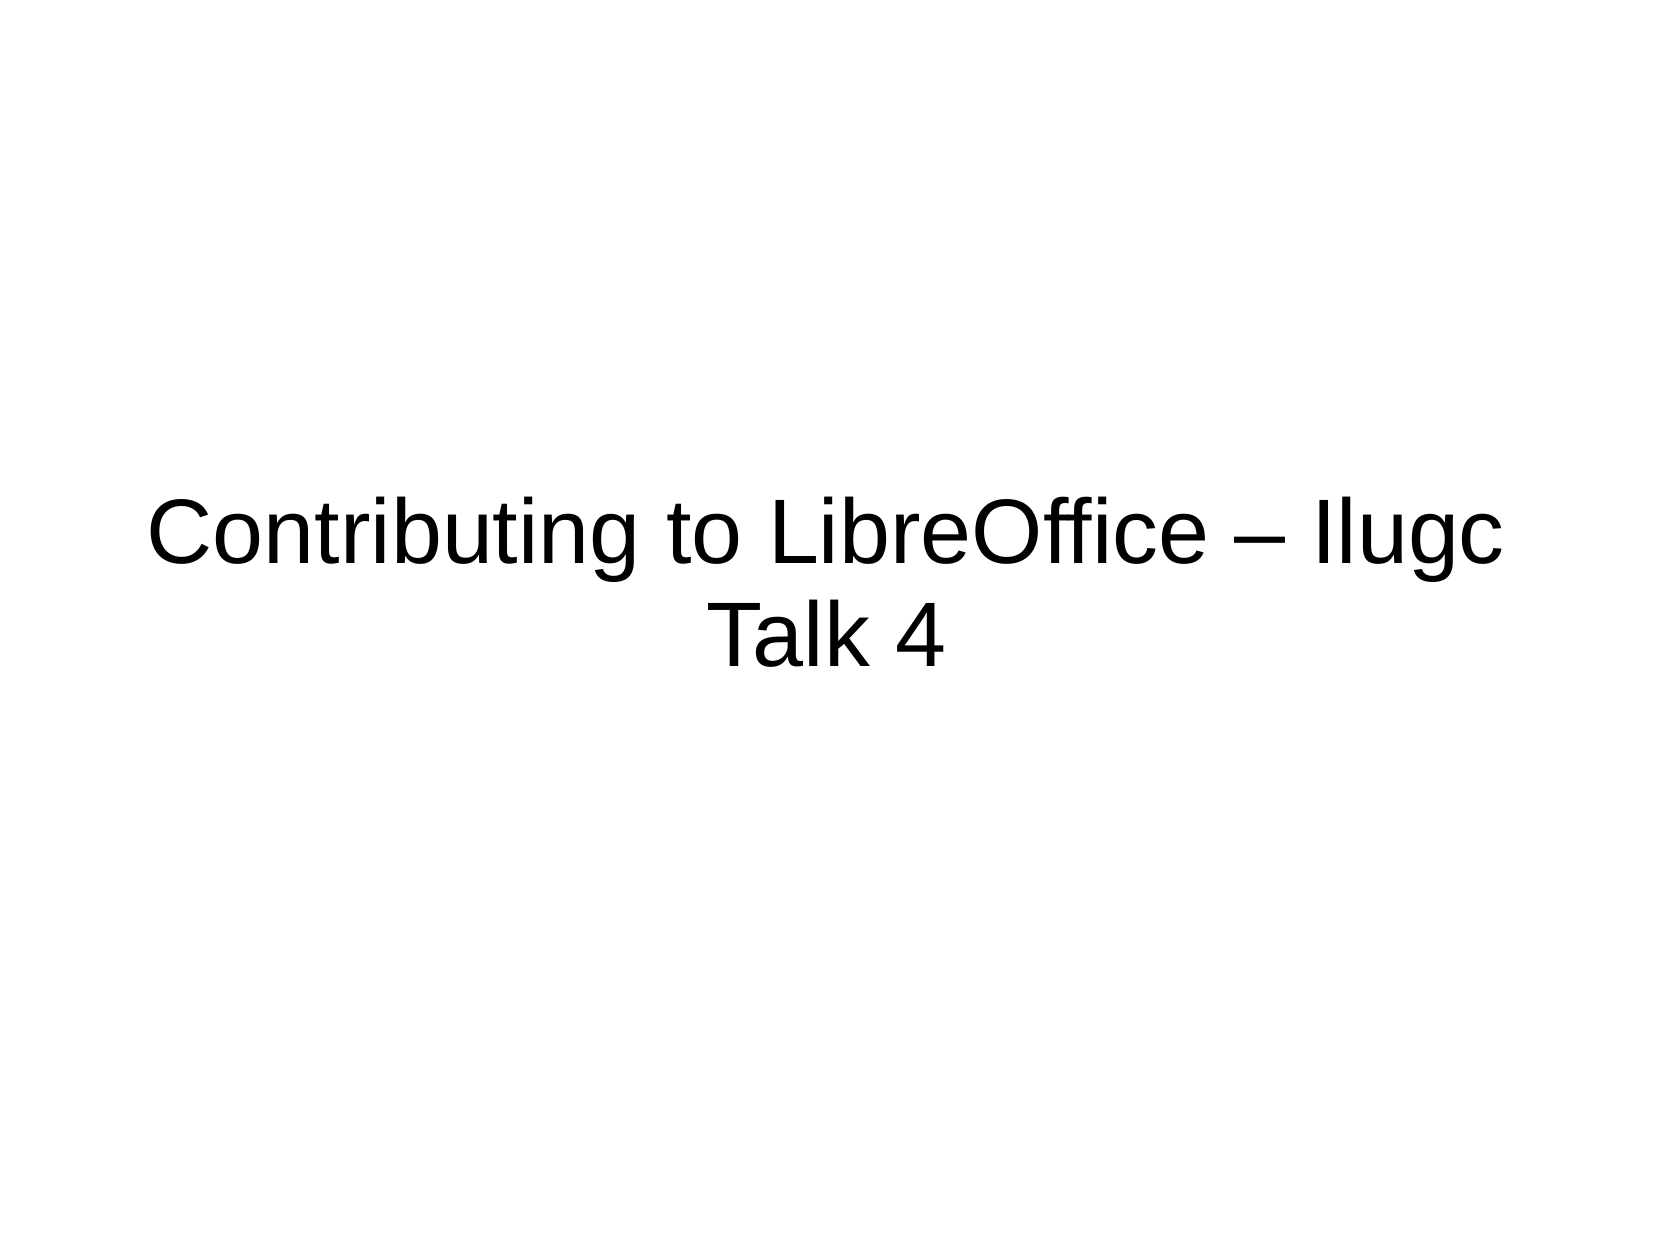

# Contributing to LibreOffice – Ilugc Talk 4